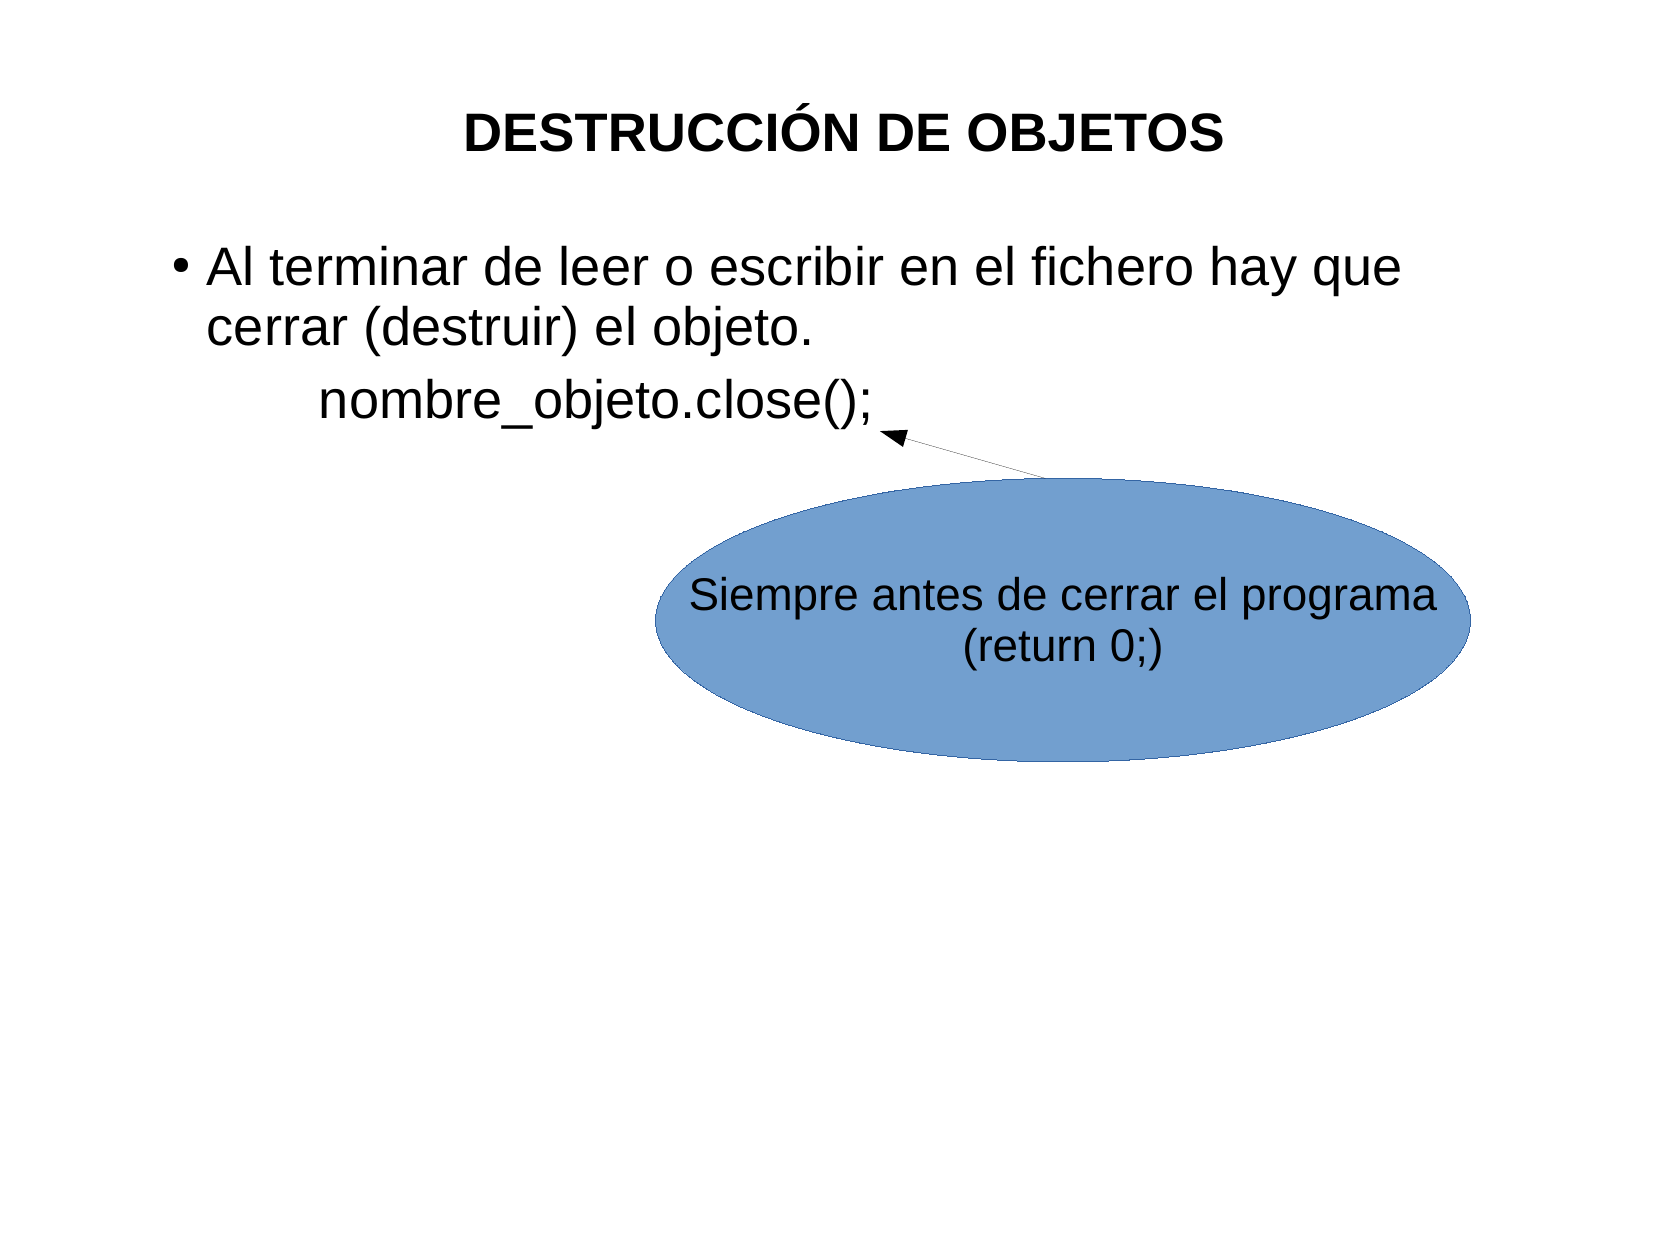

# DESTRUCCIÓN DE OBJETOS
Al terminar de leer o escribir en el fichero hay que cerrar (destruir) el objeto.
		nombre_objeto.close();
Siempre antes de cerrar el programa
(return 0;)